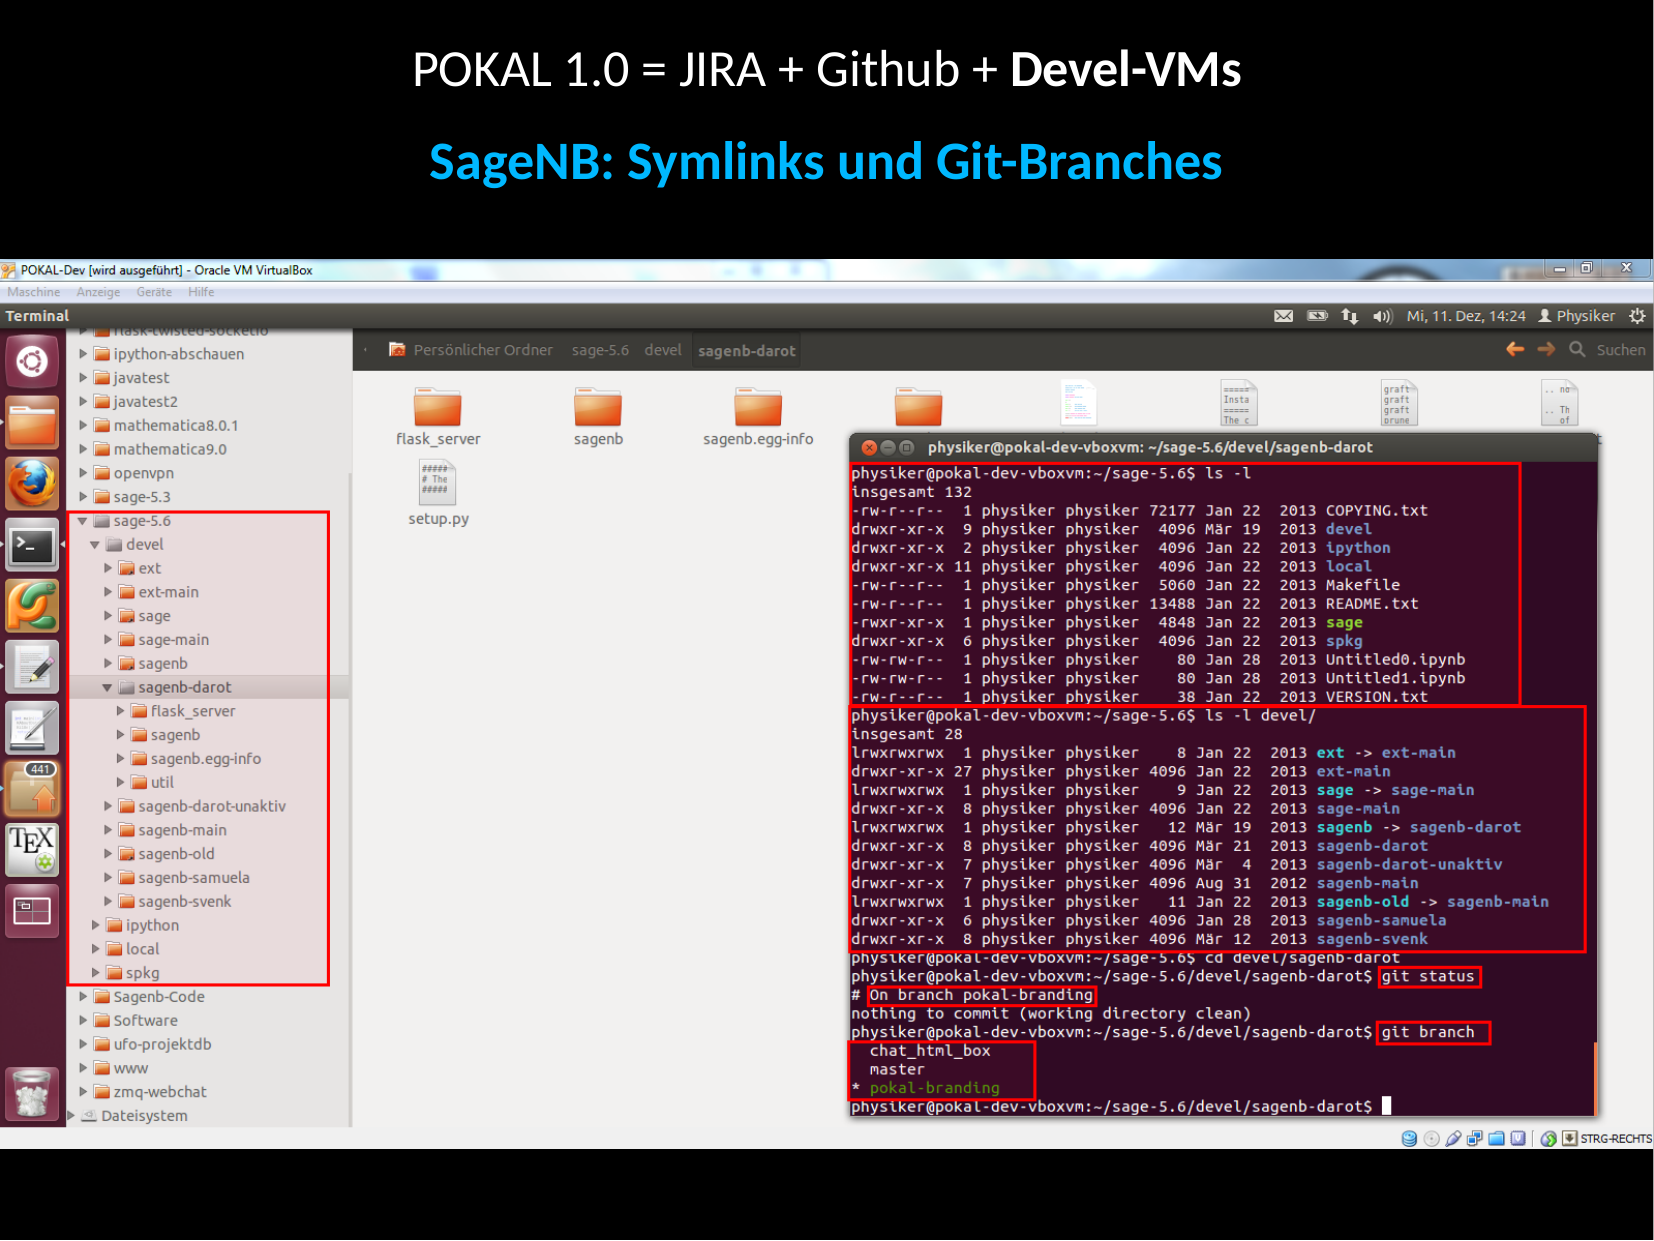

POKAL 1.0 = JIRA + Github + Devel-VMs
SageNB: Symlinks und Git-Branches